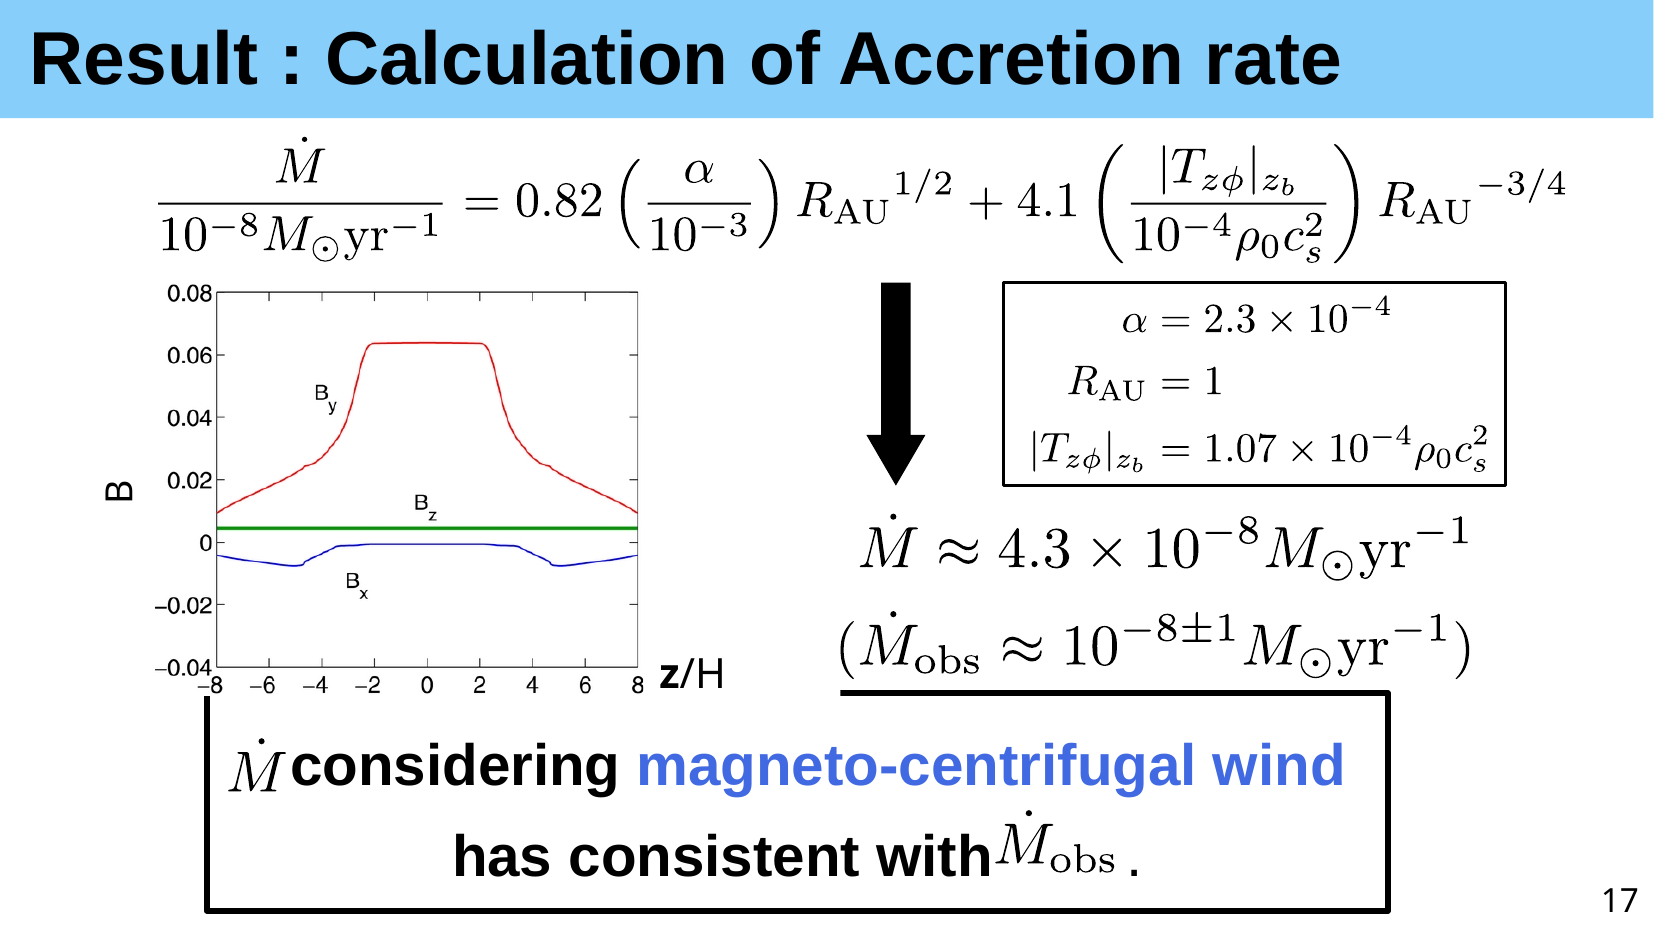

# Result : Calculation of Accretion rate
B
z/H
　considering magneto-centrifugal wind
has consistent with 　　.